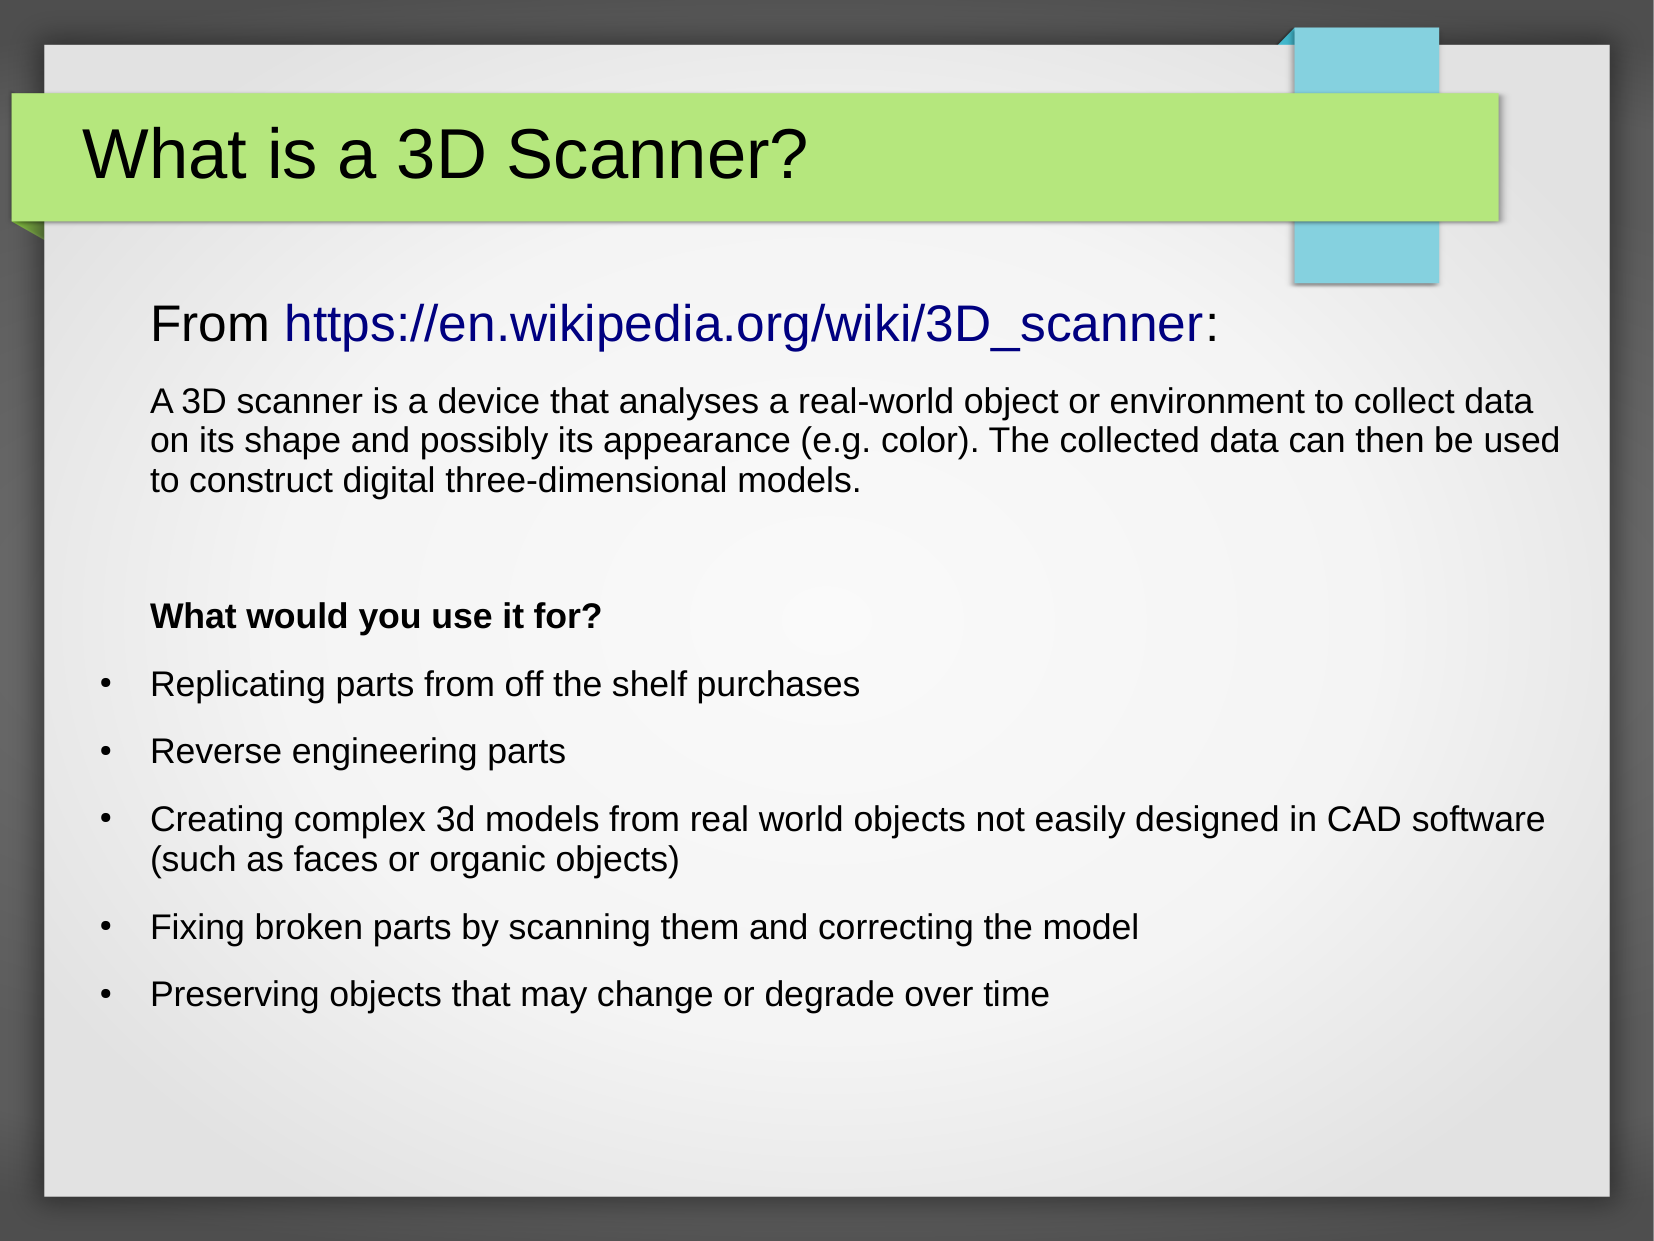

# What is a 3D Scanner?
From https://en.wikipedia.org/wiki/3D_scanner:
A 3D scanner is a device that analyses a real-world object or environment to collect data on its shape and possibly its appearance (e.g. color). The collected data can then be used to construct digital three-dimensional models.
What would you use it for?
Replicating parts from off the shelf purchases
Reverse engineering parts
Creating complex 3d models from real world objects not easily designed in CAD software (such as faces or organic objects)
Fixing broken parts by scanning them and correcting the model
Preserving objects that may change or degrade over time